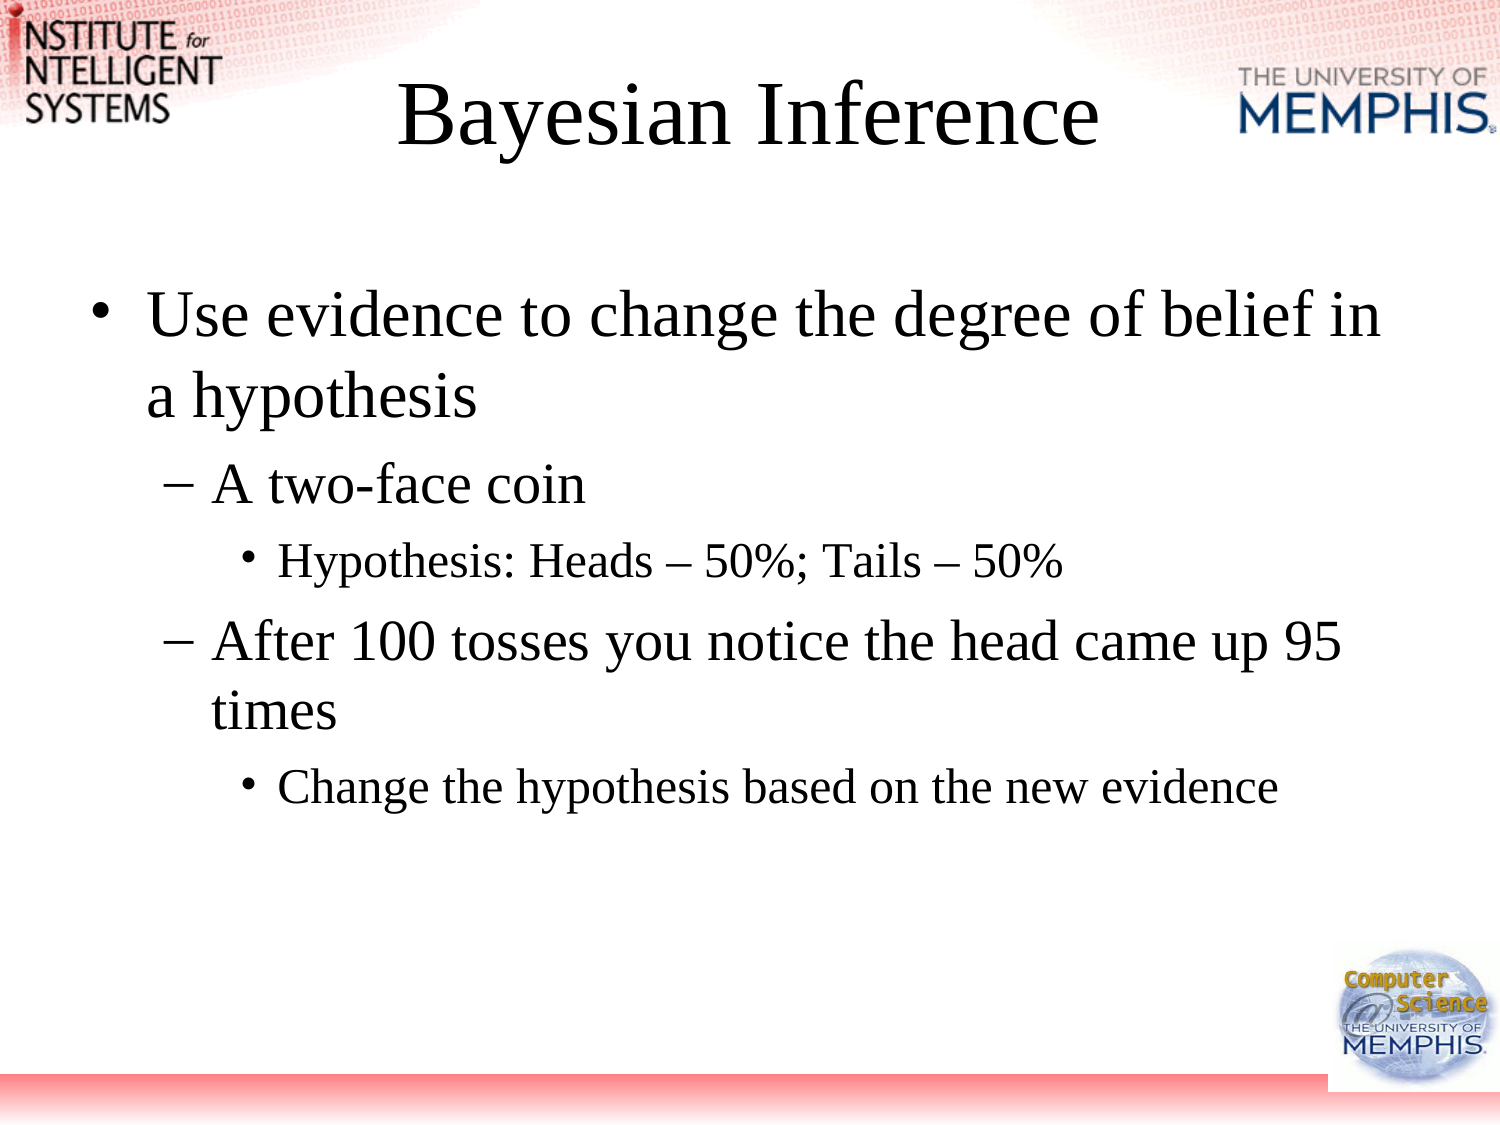

# Bayesian Inference
Use evidence to change the degree of belief in a hypothesis
A two-face coin
Hypothesis: Heads – 50%; Tails – 50%
After 100 tosses you notice the head came up 95 times
Change the hypothesis based on the new evidence